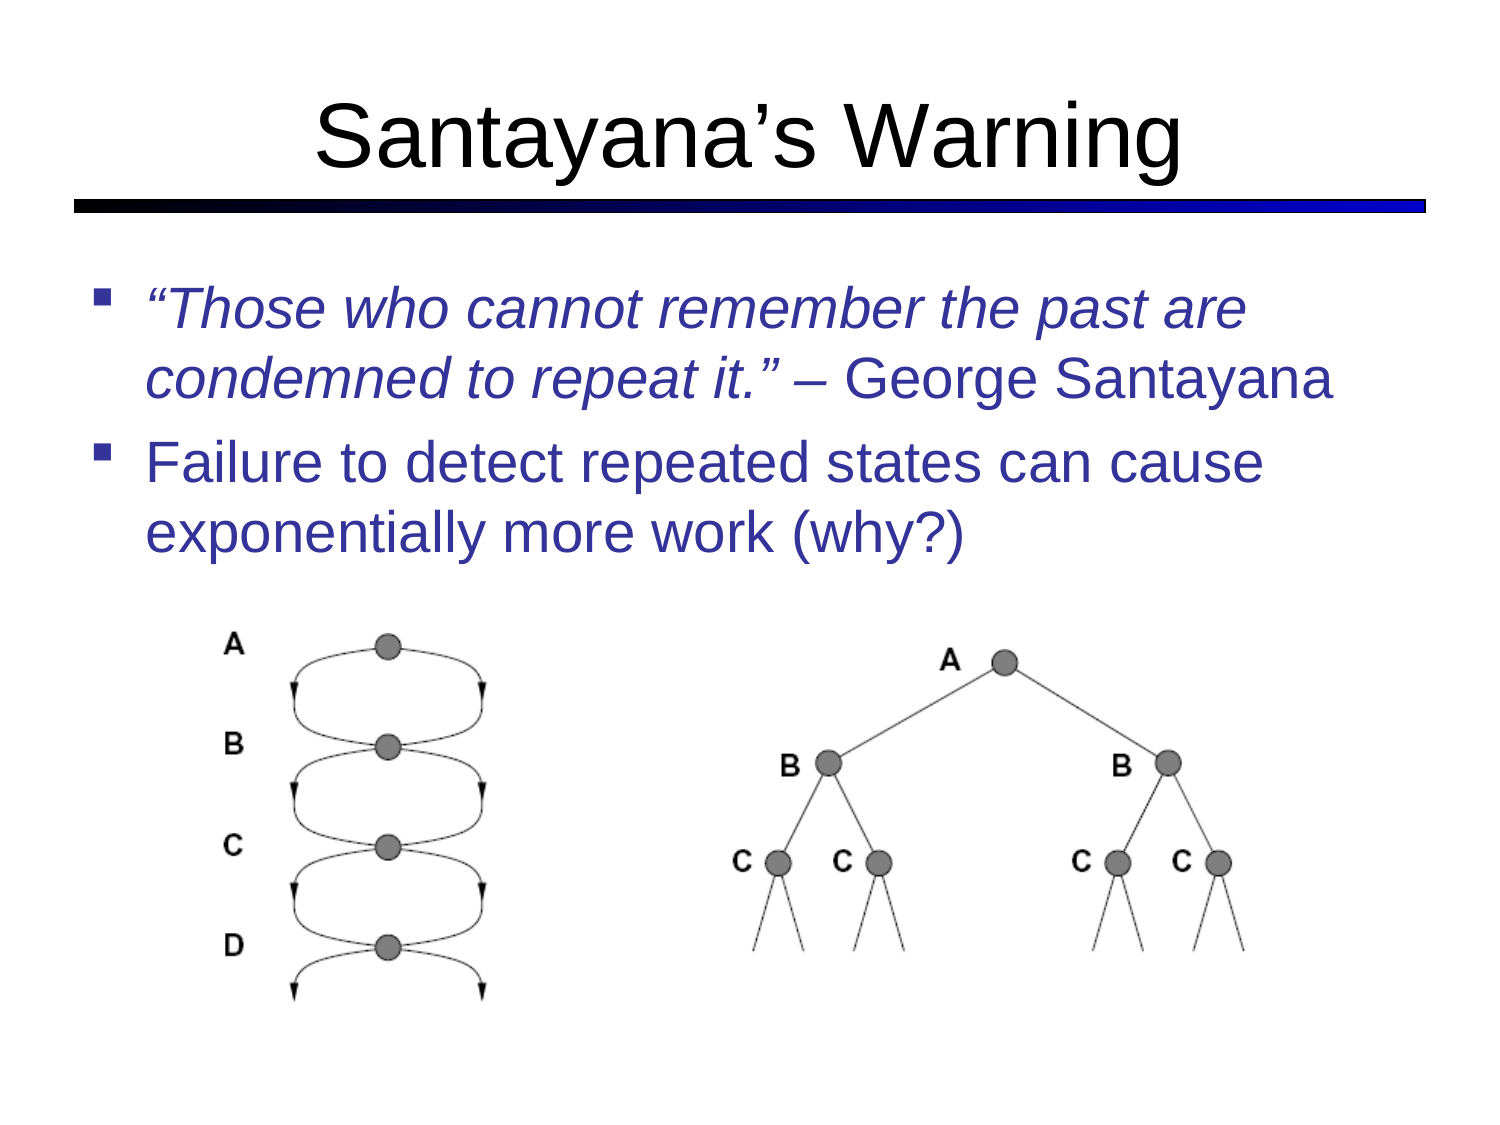

Santayana’s Warning
“Those who cannot remember the past are condemned to repeat it.” – George Santayana
Failure to detect repeated states can cause exponentially more work (why?)